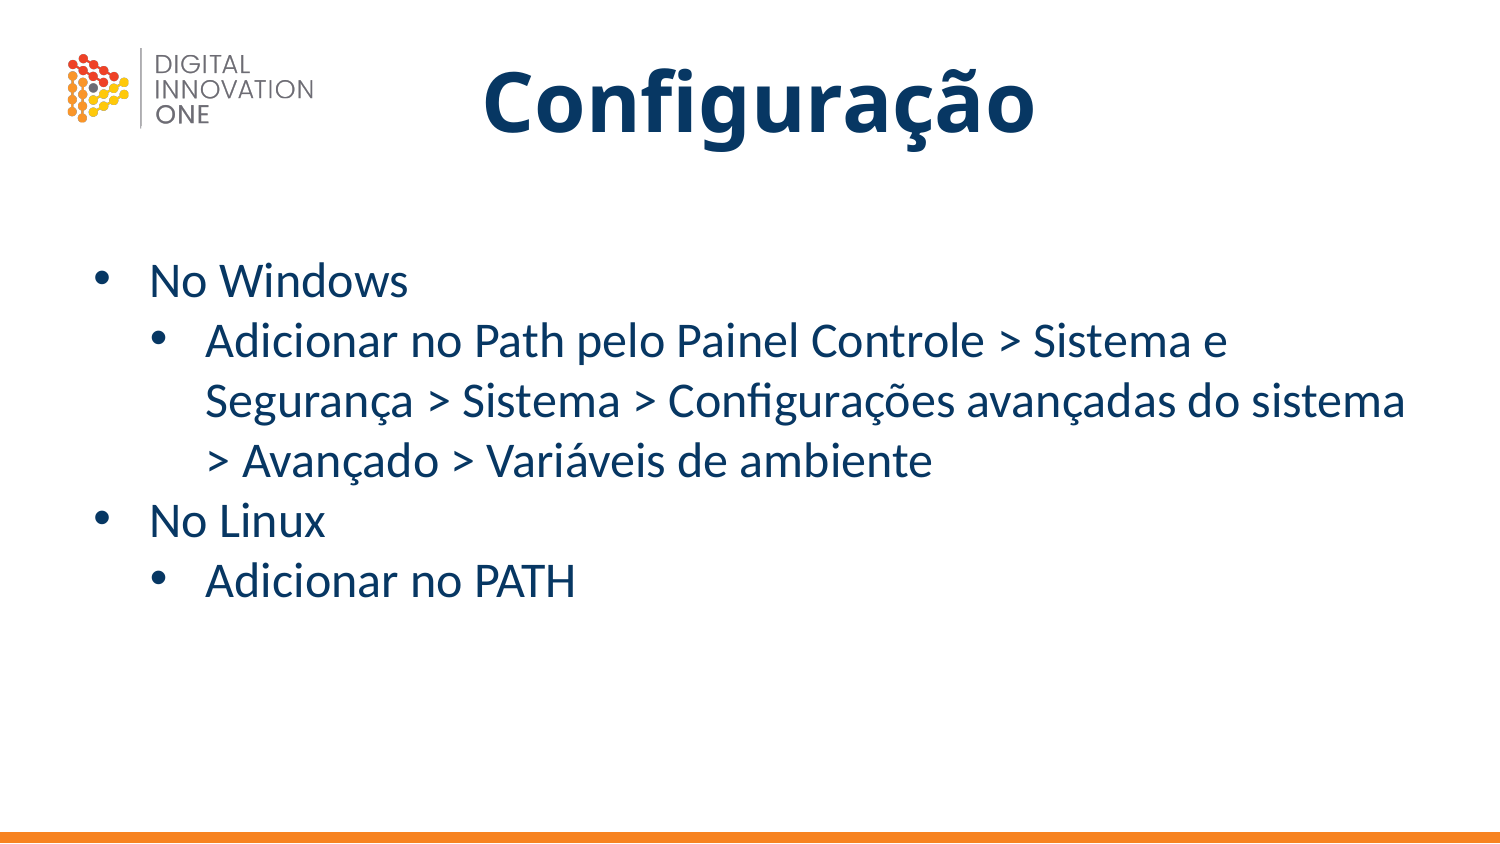

# Configuração
No Windows
Adicionar no Path pelo Painel Controle > Sistema e Segurança > Sistema > Configurações avançadas do sistema > Avançado > Variáveis de ambiente
No Linux
Adicionar no PATH